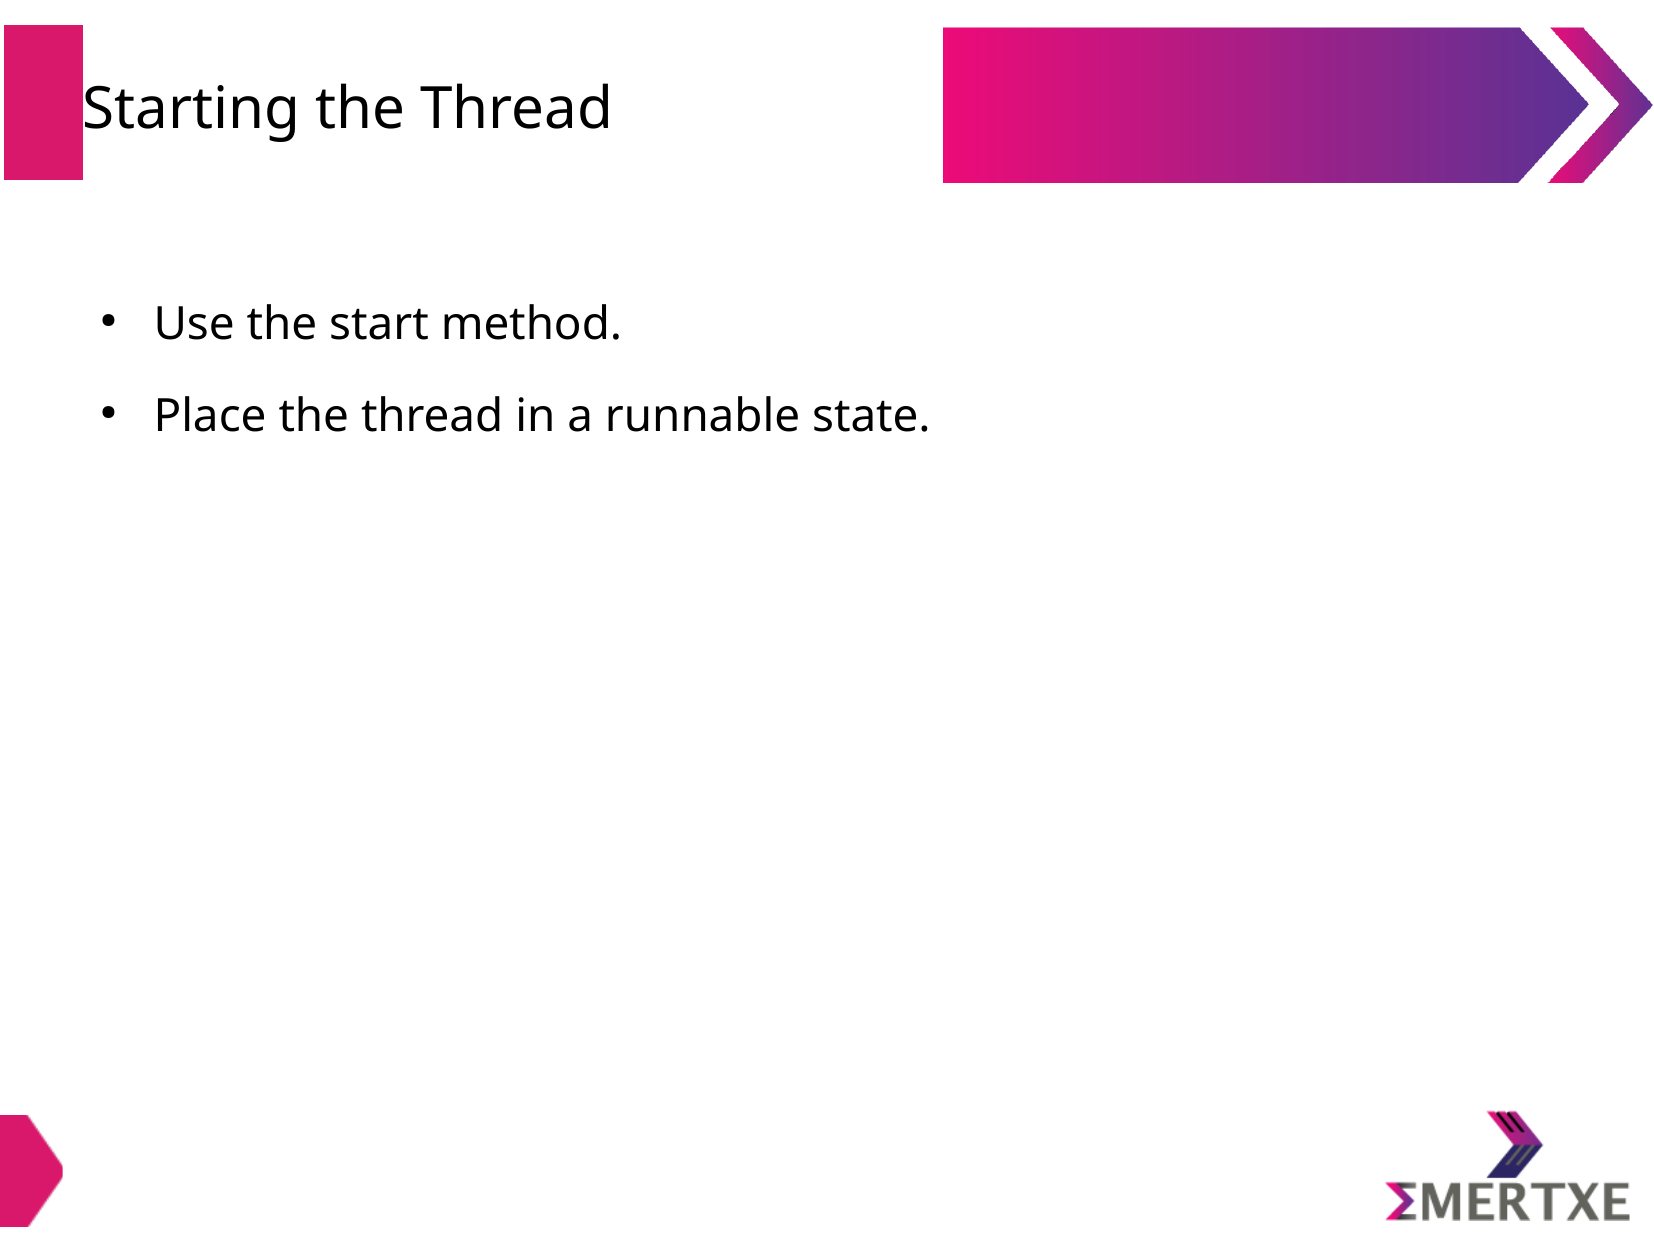

# Starting the Thread
Use the start method.
Place the thread in a runnable state.